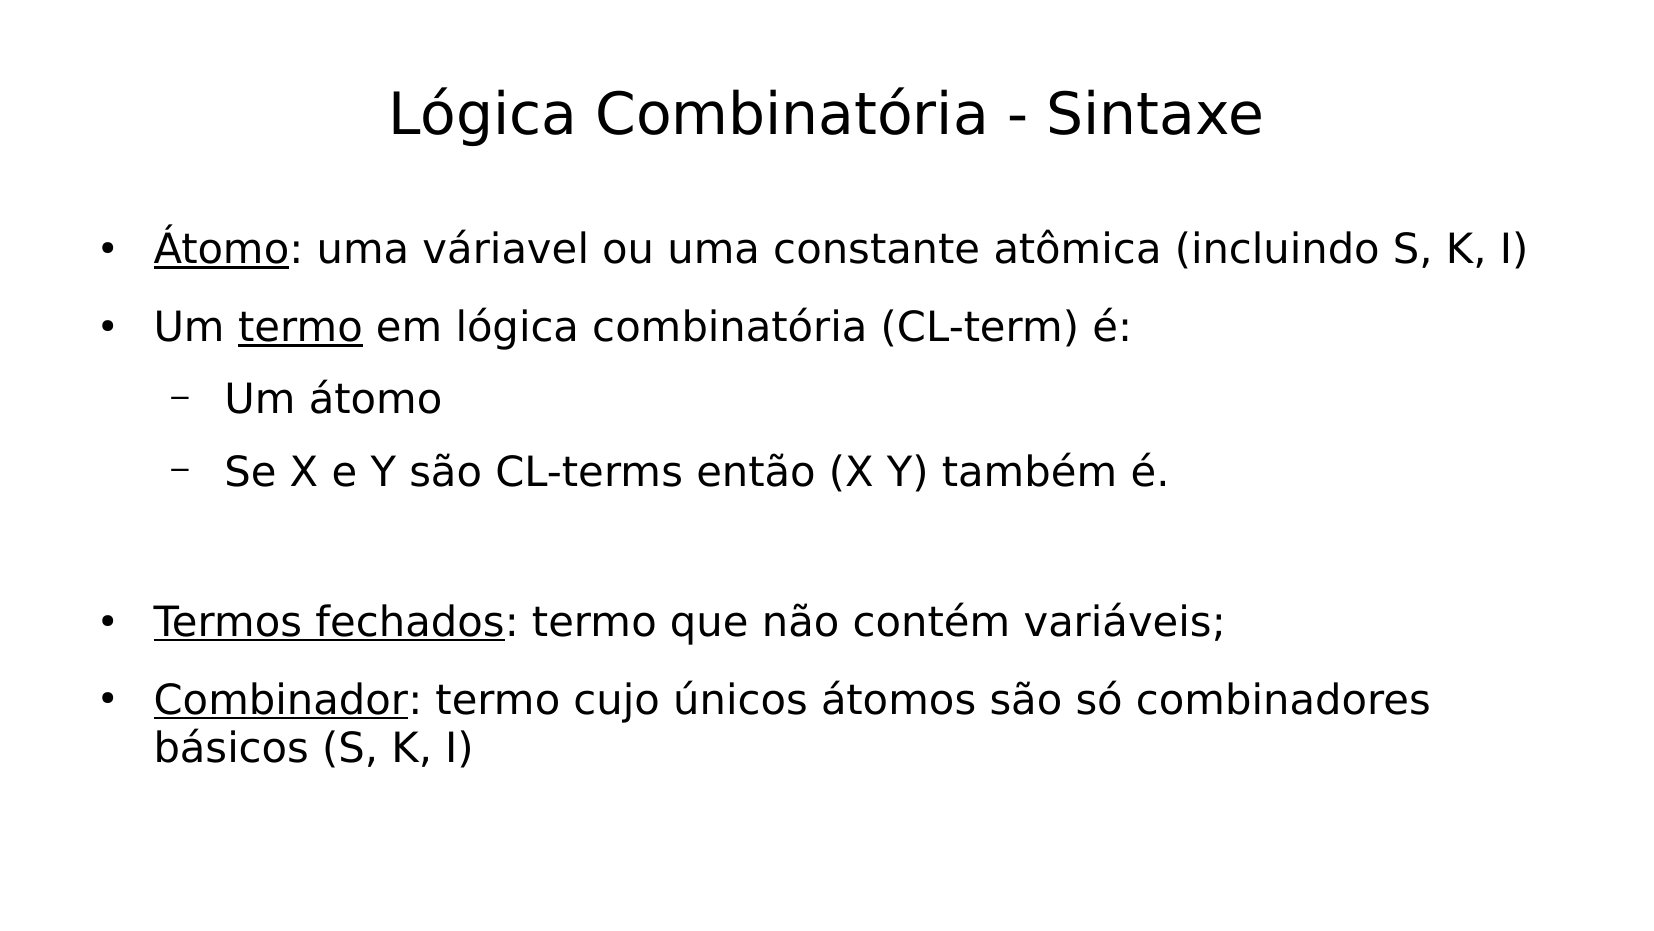

# Lógica Combinatória - Sintaxe
Átomo: uma váriavel ou uma constante atômica (incluindo S, K, I)
Um termo em lógica combinatória (CL-term) é:
Um átomo
Se X e Y são CL-terms então (X Y) também é.
Termos fechados: termo que não contém variáveis;
Combinador: termo cujo únicos átomos são só combinadores básicos (S, K, I)